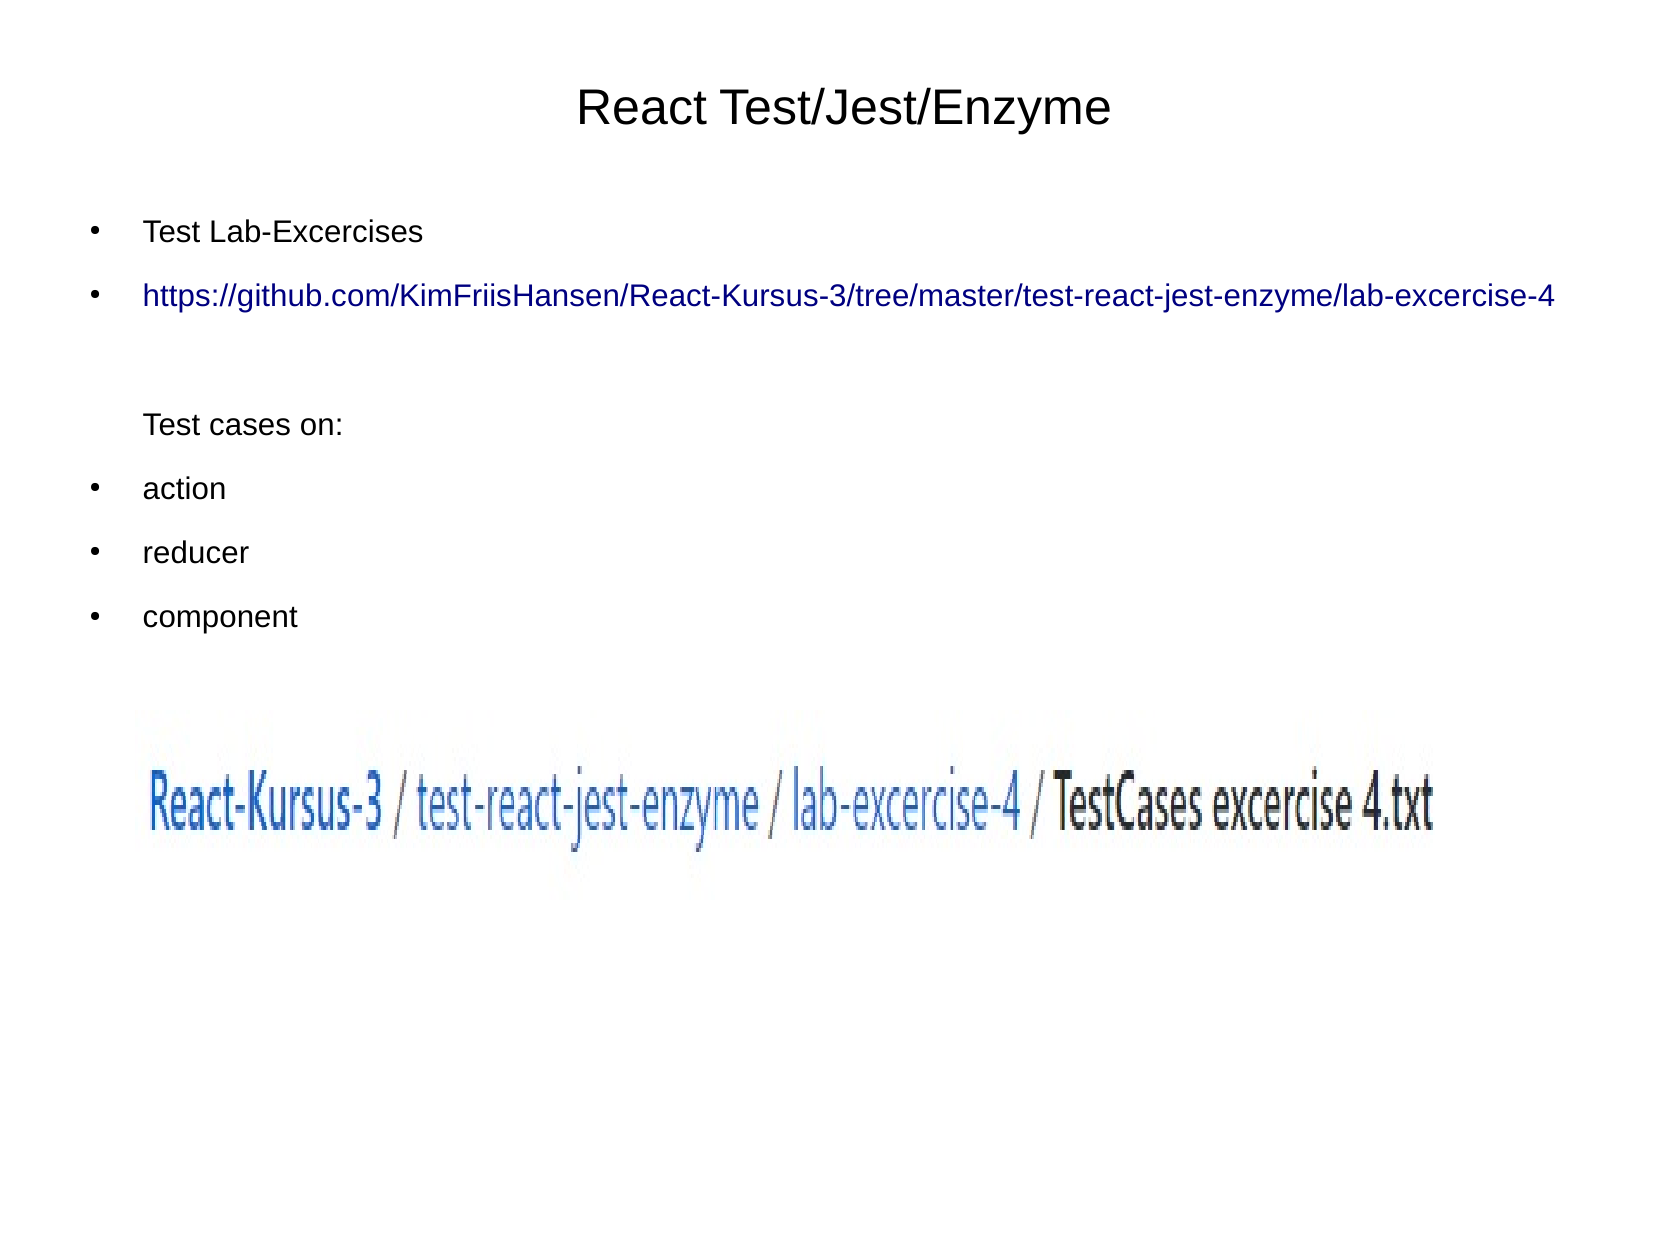

# React Test/Jest/Enzyme
Test Lab-Excercises
https://github.com/KimFriisHansen/React-Kursus-3/tree/master/test-react-jest-enzyme/lab-excercise-4
Test cases on:
action
reducer
component